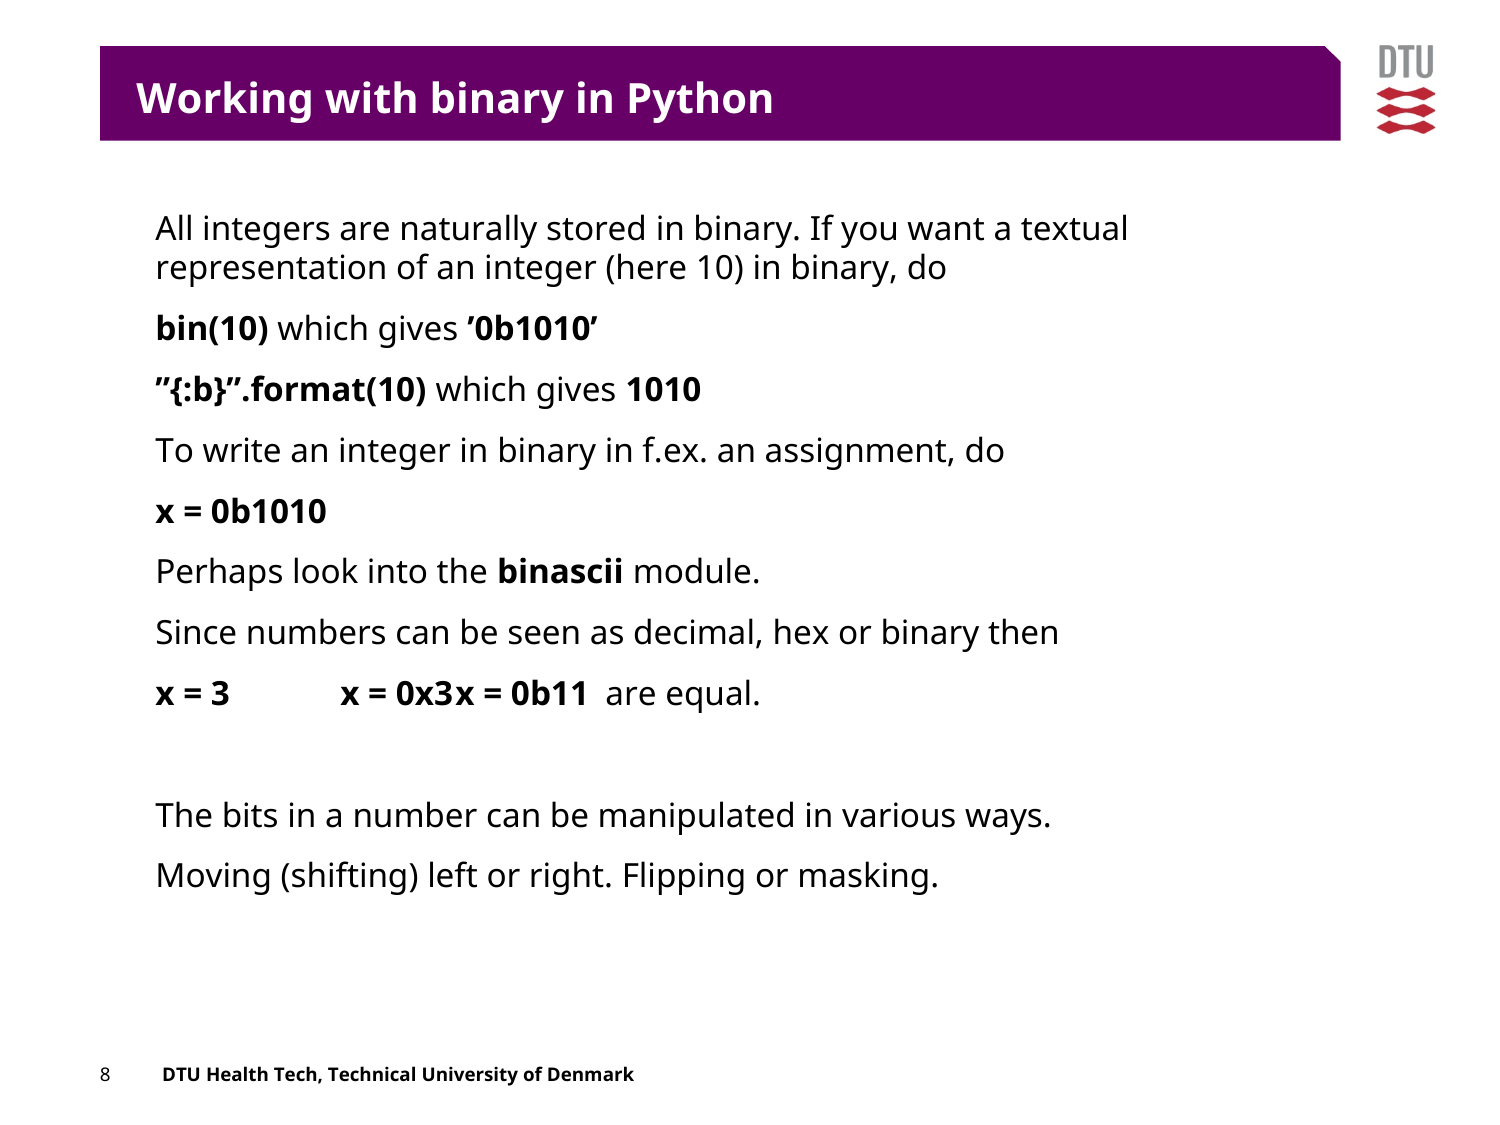

Working with binary in Python
All integers are naturally stored in binary. If you want a textual representation of an integer (here 10) in binary, do
bin(10) which gives ’0b1010’
”{:b}”.format(10) which gives 1010
To write an integer in binary in f.ex. an assignment, do
x = 0b1010
Perhaps look into the binascii module.
Since numbers can be seen as decimal, hex or binary then
x = 3 	 x = 0x3	x = 0b11 	are equal.
The bits in a number can be manipulated in various ways.
Moving (shifting) left or right. Flipping or masking.